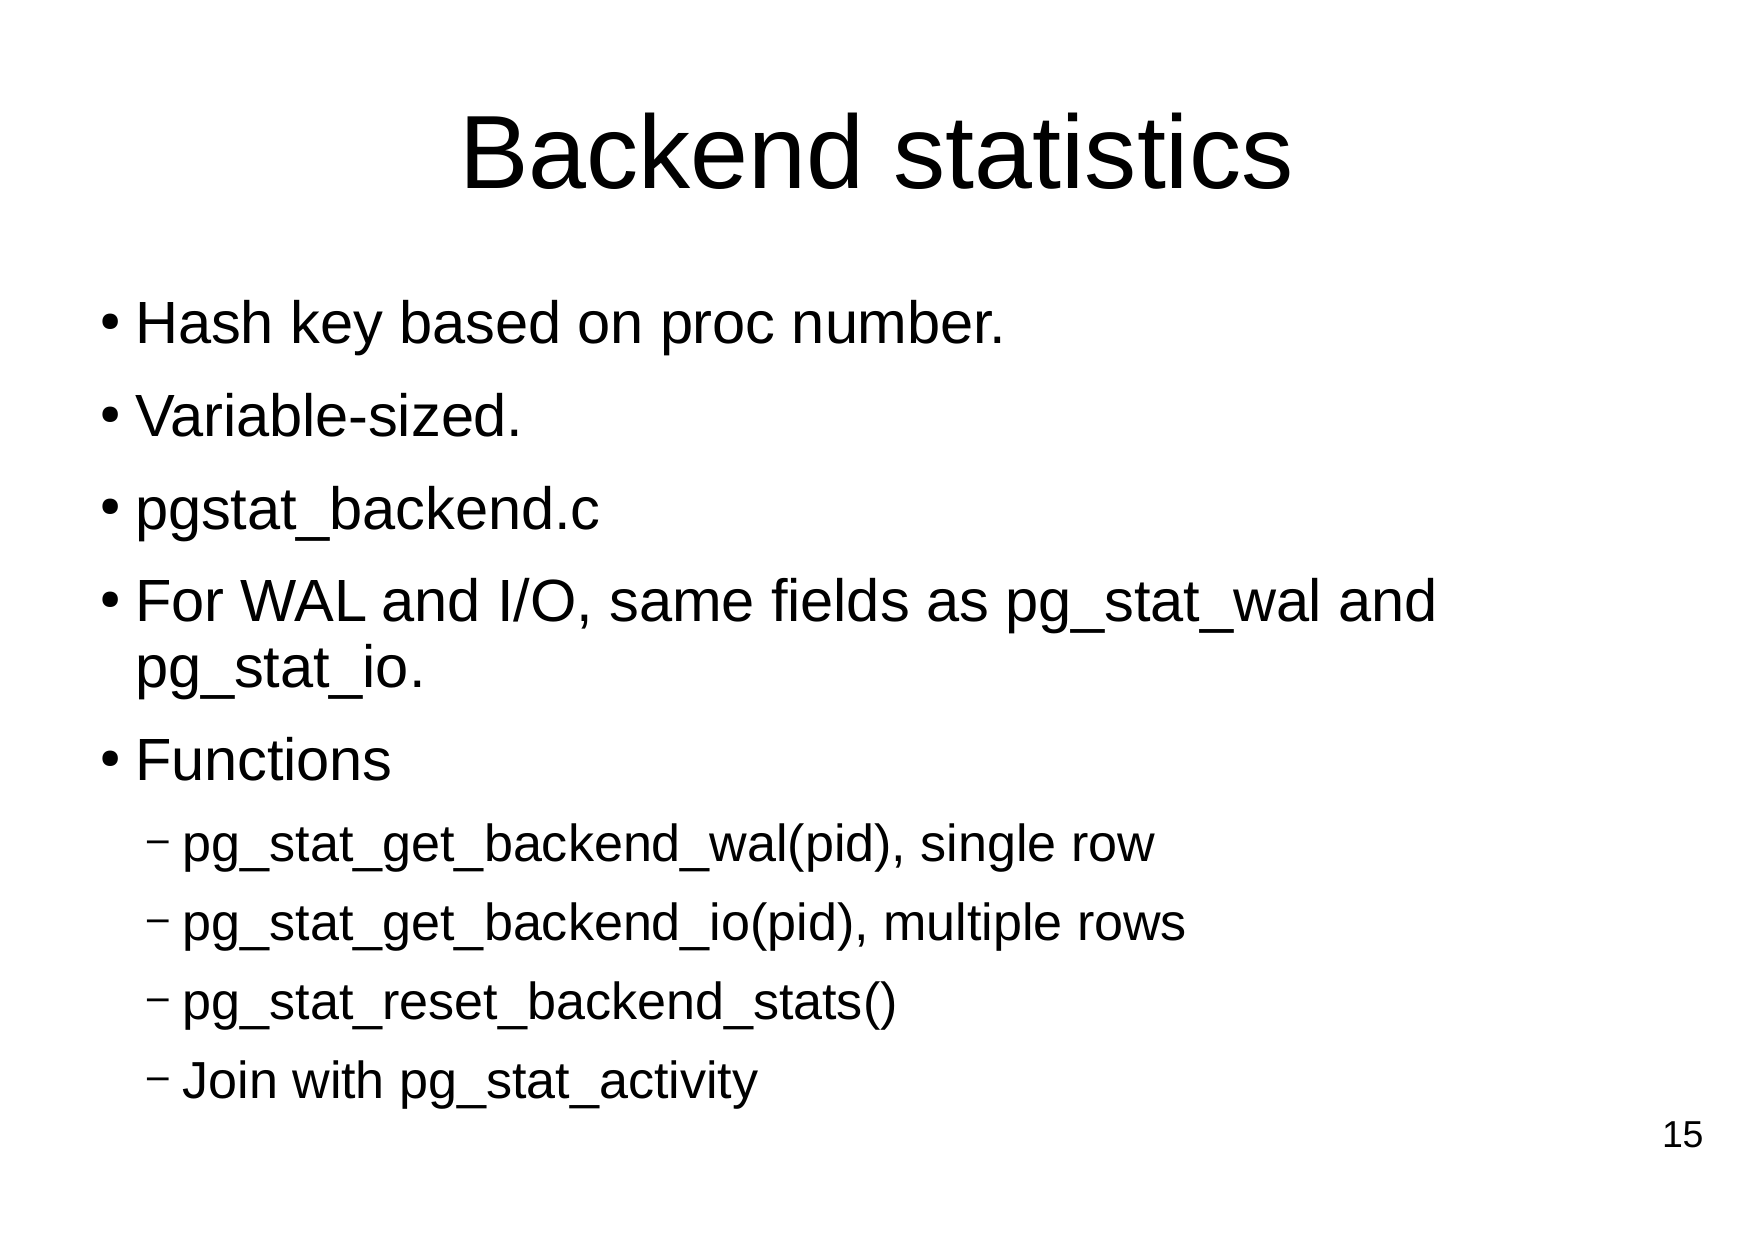

# Backend statistics
Hash key based on proc number.
Variable-sized.
pgstat_backend.c
For WAL and I/O, same fields as pg_stat_wal and pg_stat_io.
Functions
pg_stat_get_backend_wal(pid), single row
pg_stat_get_backend_io(pid), multiple rows
pg_stat_reset_backend_stats()
Join with pg_stat_activity